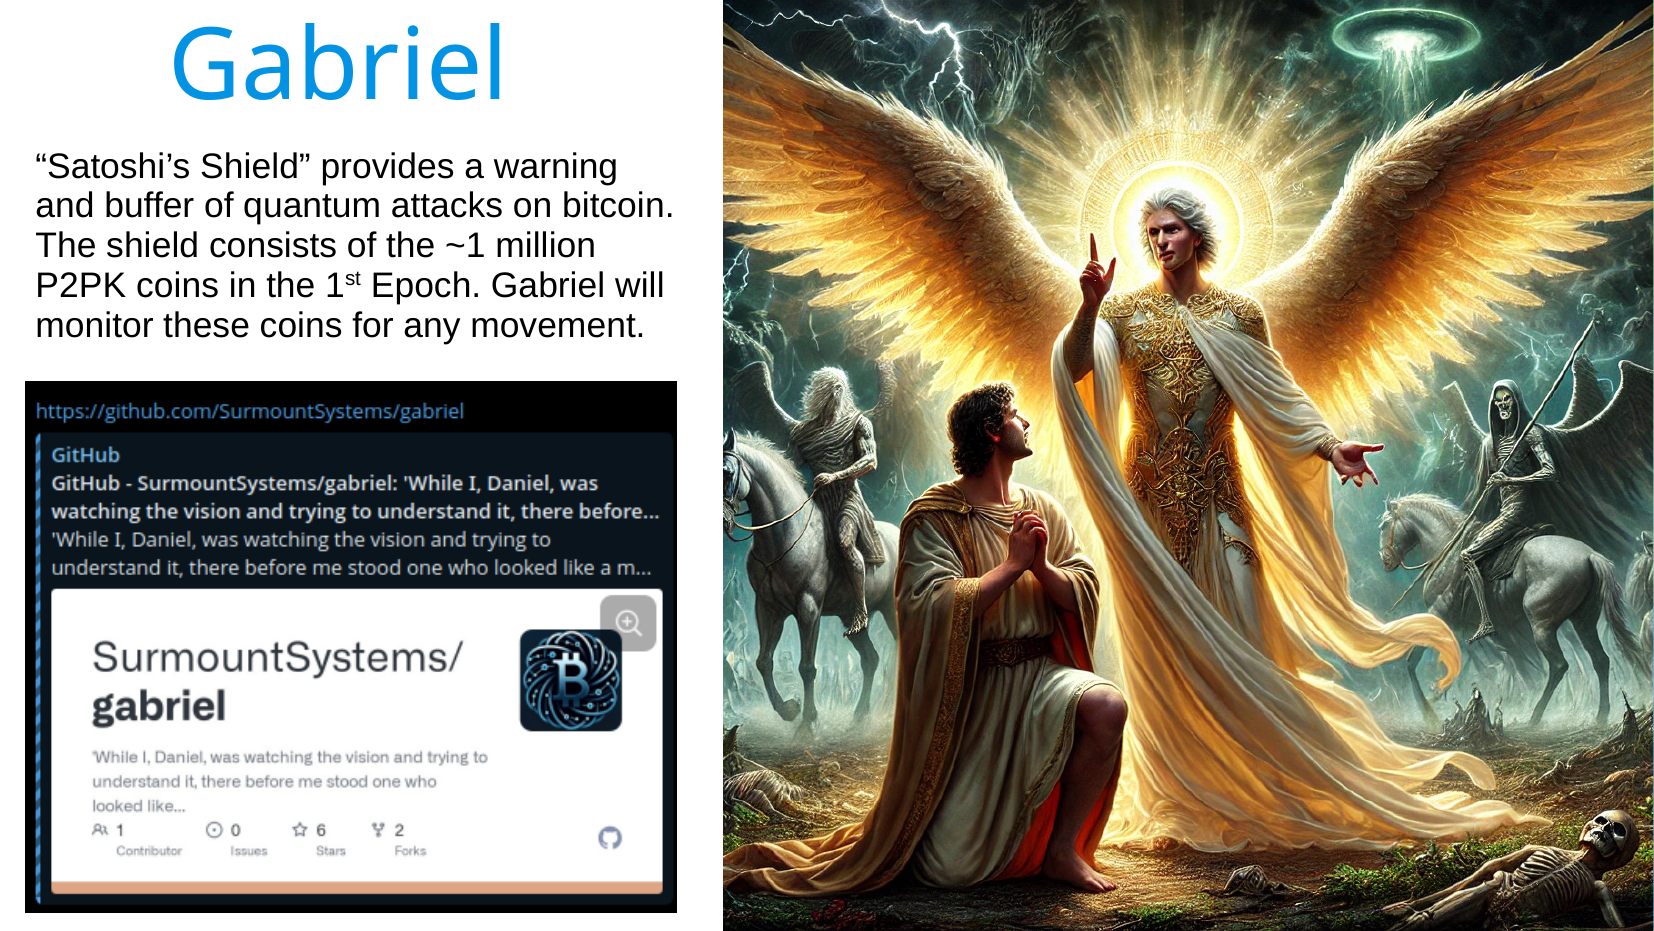

Gabriel
“Satoshi’s Shield” provides a warning and buffer of quantum attacks on bitcoin. The shield consists of the ~1 million P2PK coins in the 1st Epoch. Gabriel will monitor these coins for any movement.